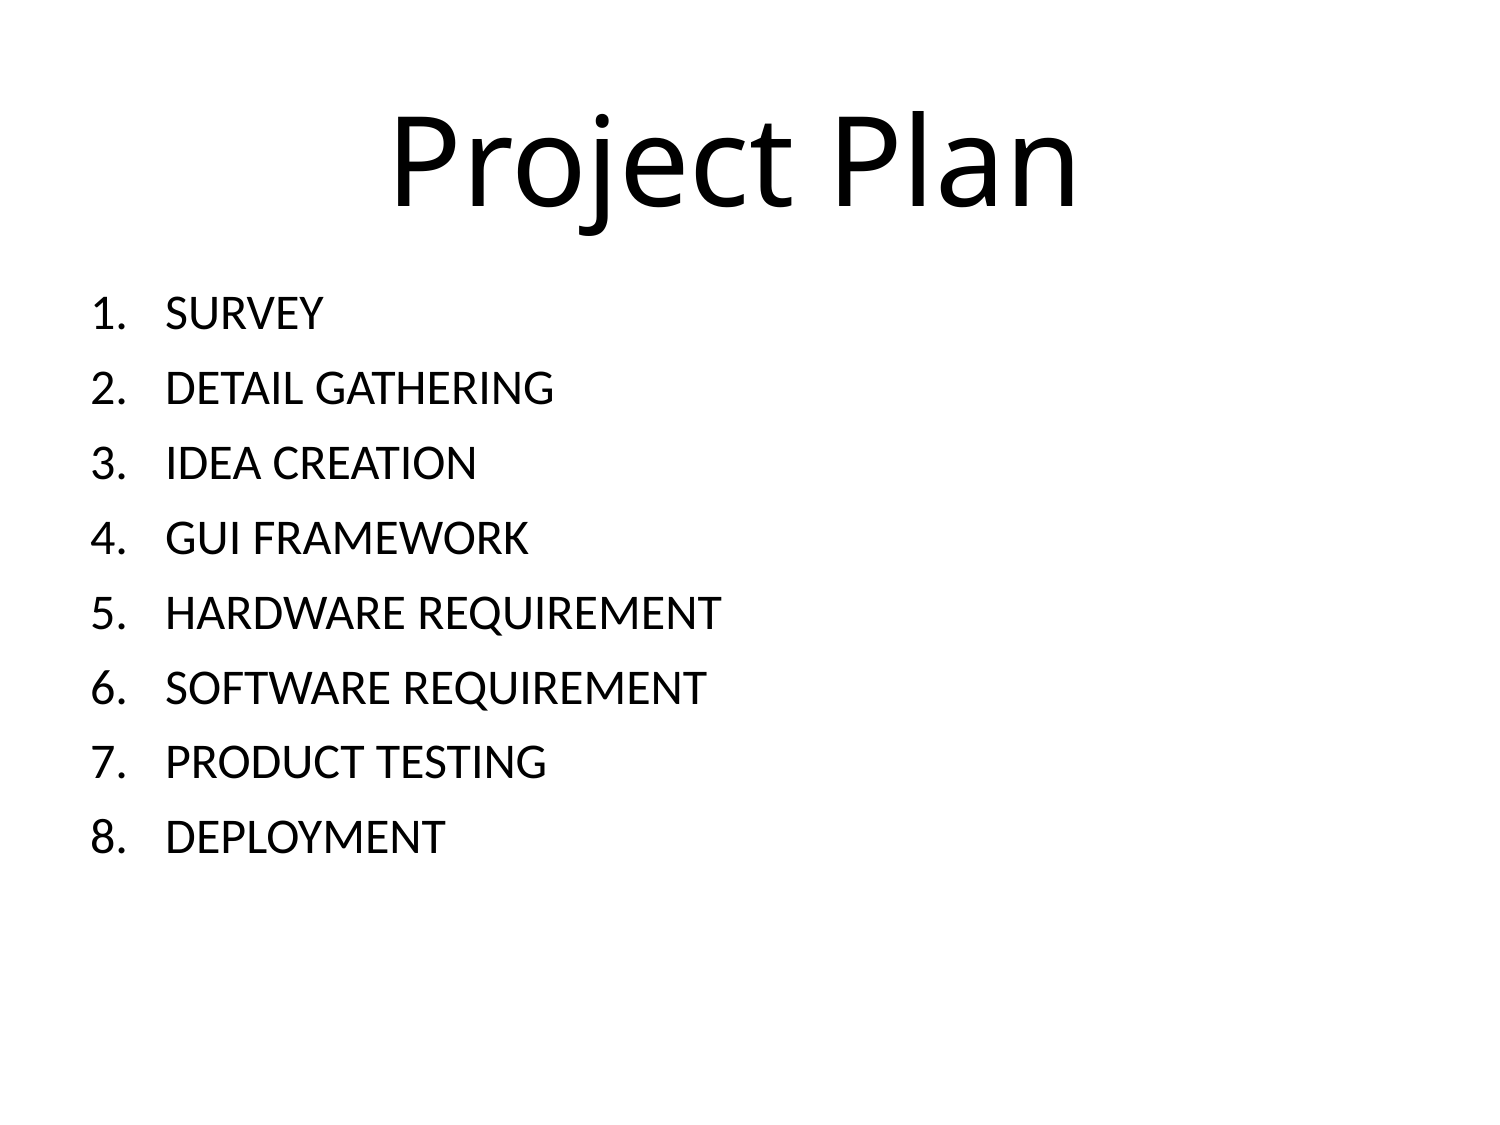

# Project Plan
SURVEY
DETAIL GATHERING
IDEA CREATION
GUI FRAMEWORK
HARDWARE REQUIREMENT
SOFTWARE REQUIREMENT
PRODUCT TESTING
DEPLOYMENT